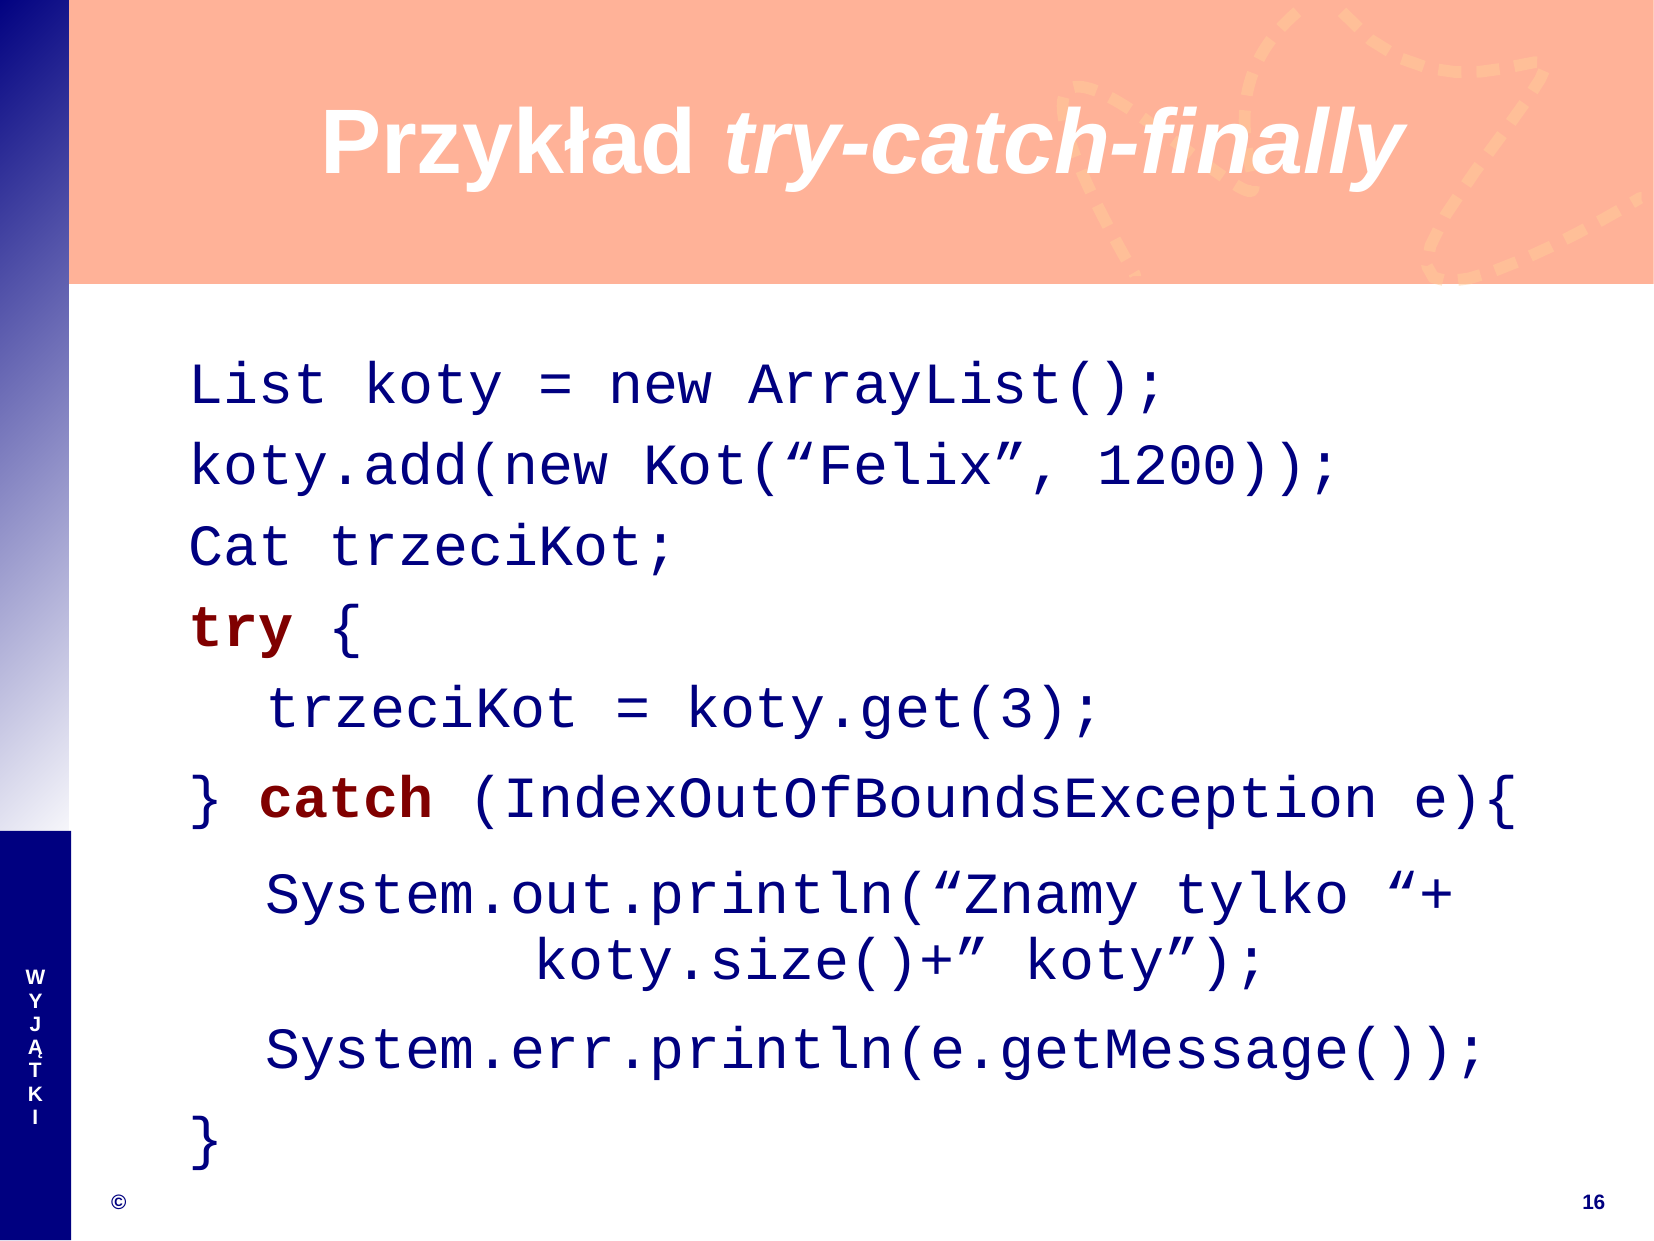

Przykład try-catch-finally
# List koty = new ArrayList();
koty.add(new Kot(“Felix”, 1200));
Cat trzeciKot;
try {
trzeciKot = koty.get(3);
} catch (IndexOutOfBoundsException e){
System.out.println(“Znamy tylko “+
			koty.size()+” koty”);
System.err.println(e.getMessage());
}
W
Y
J
Ą
T
K
I